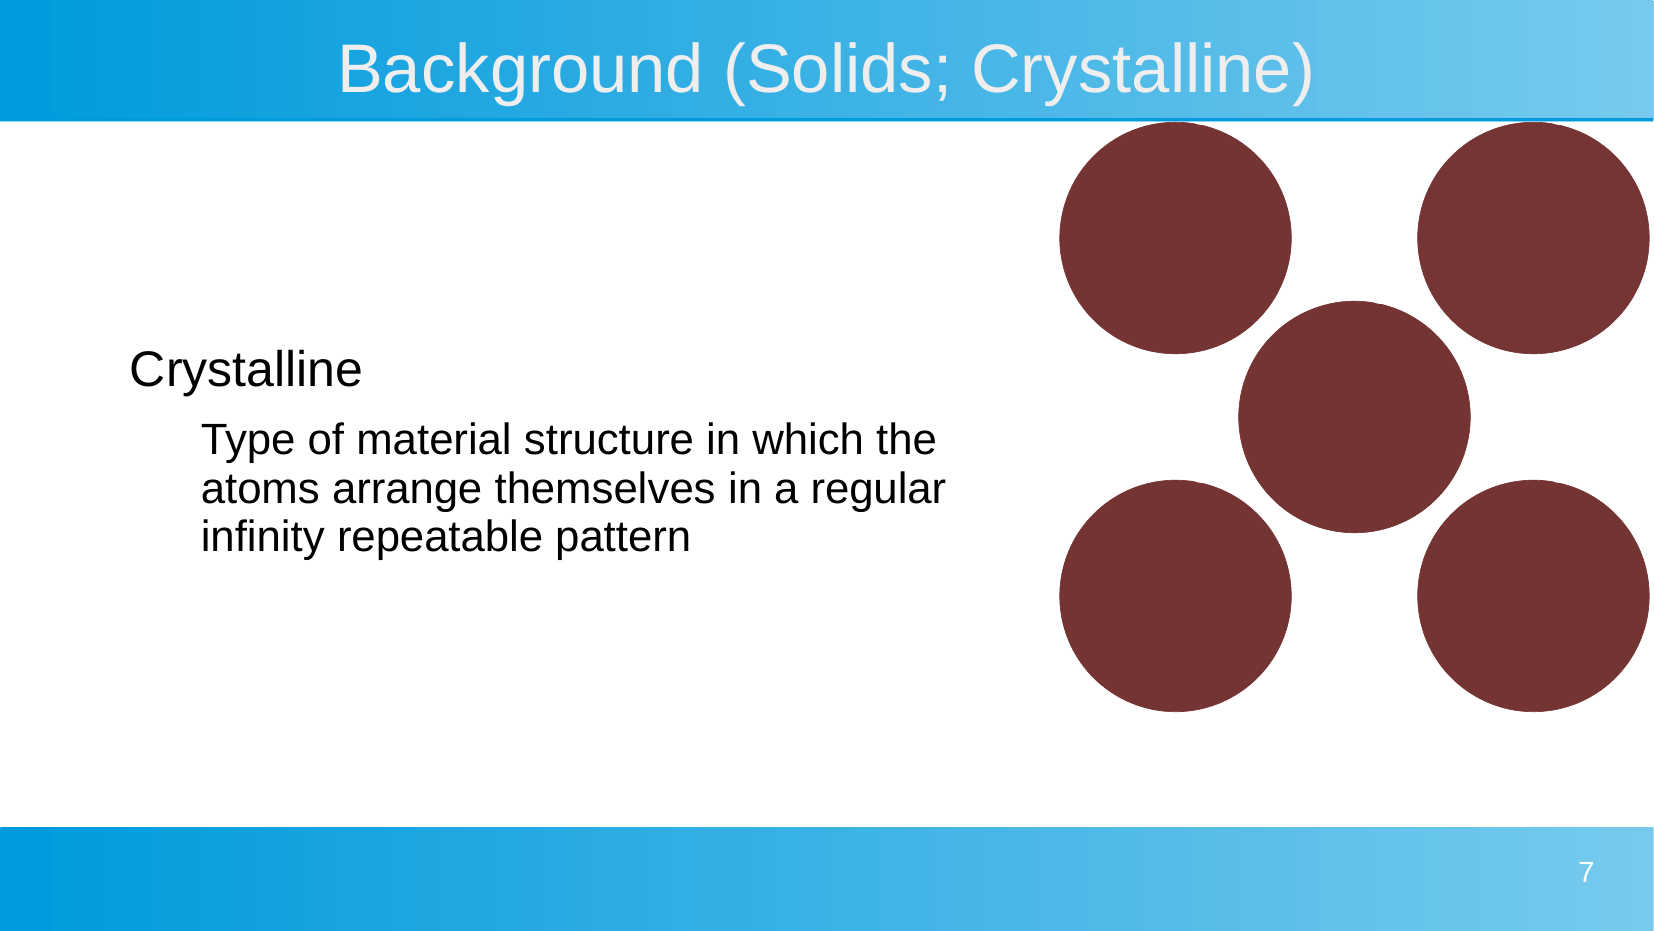

# Background (Solids; Crystalline)
Crystalline
Type of material structure in which the atoms arrange themselves in a regular infinity repeatable pattern
7